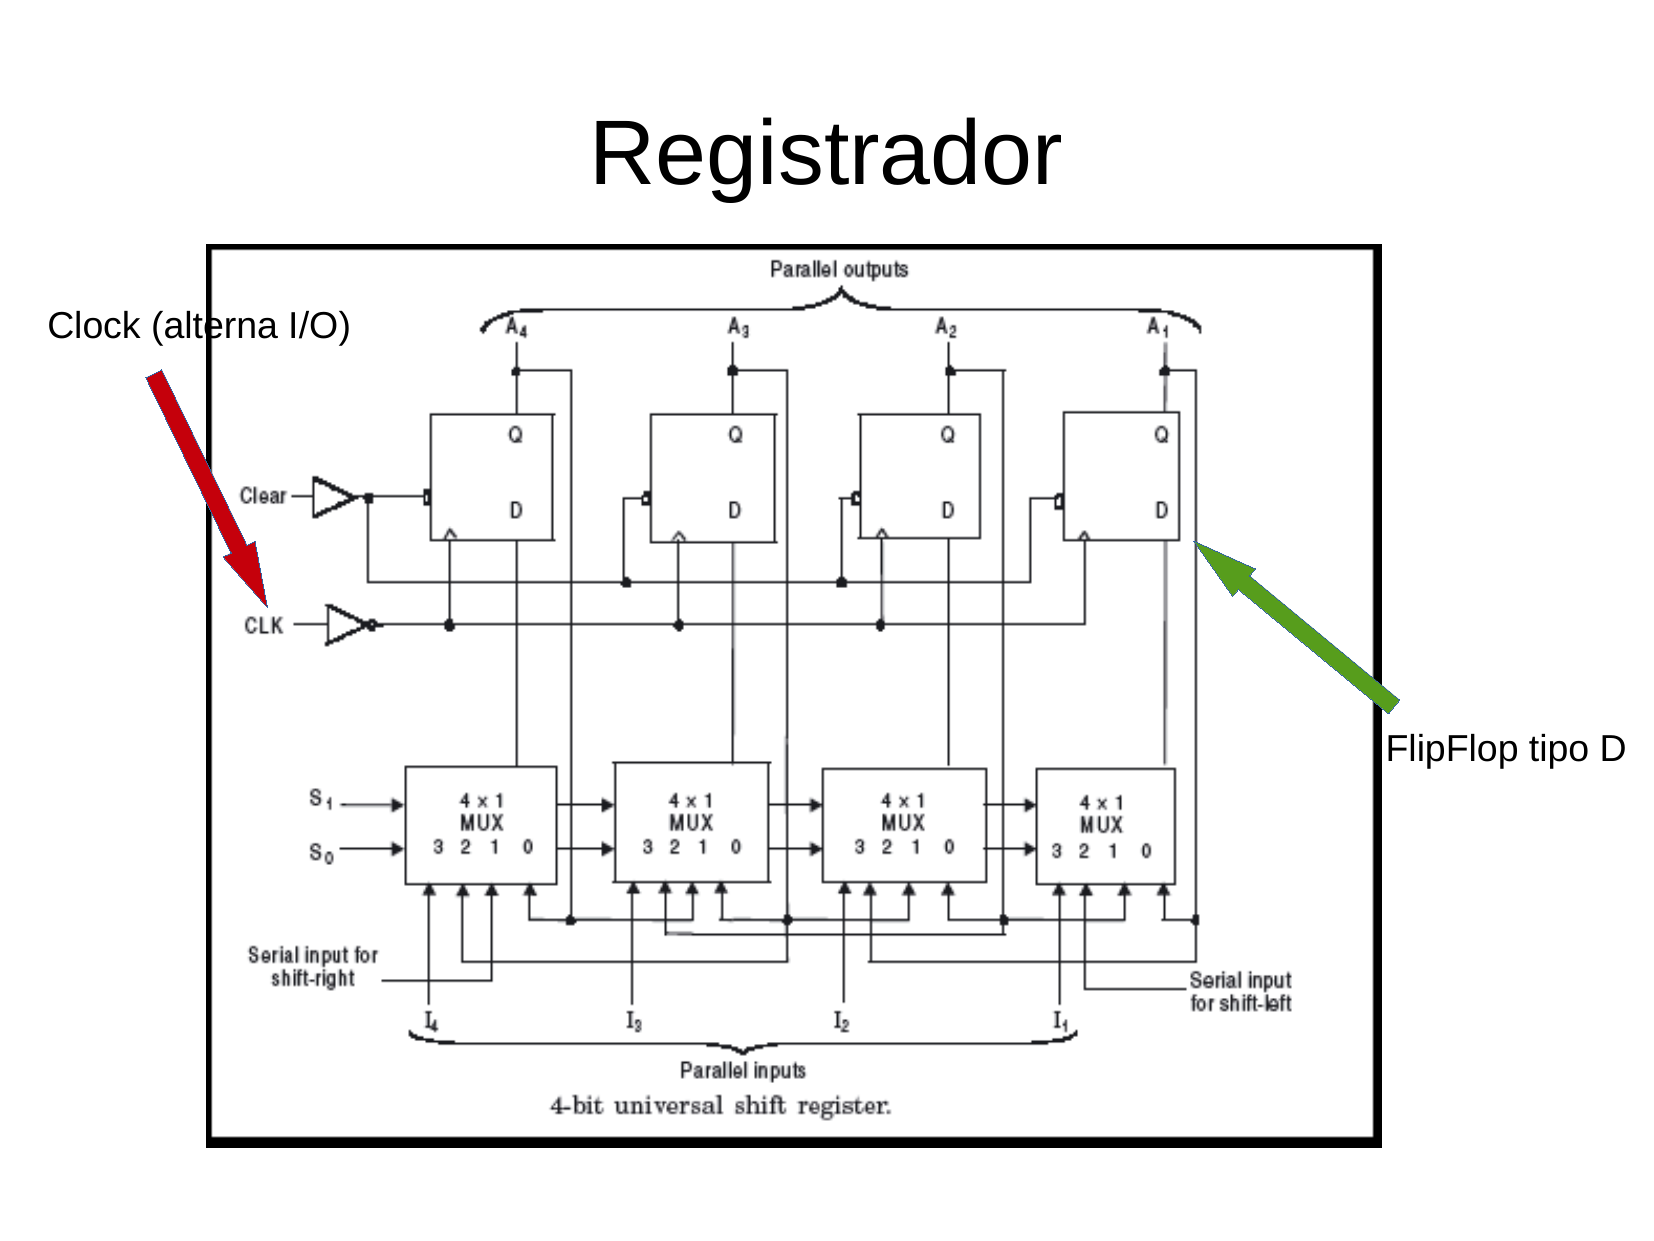

# Registrador
Clock (alterna I/O)
FlipFlop tipo D